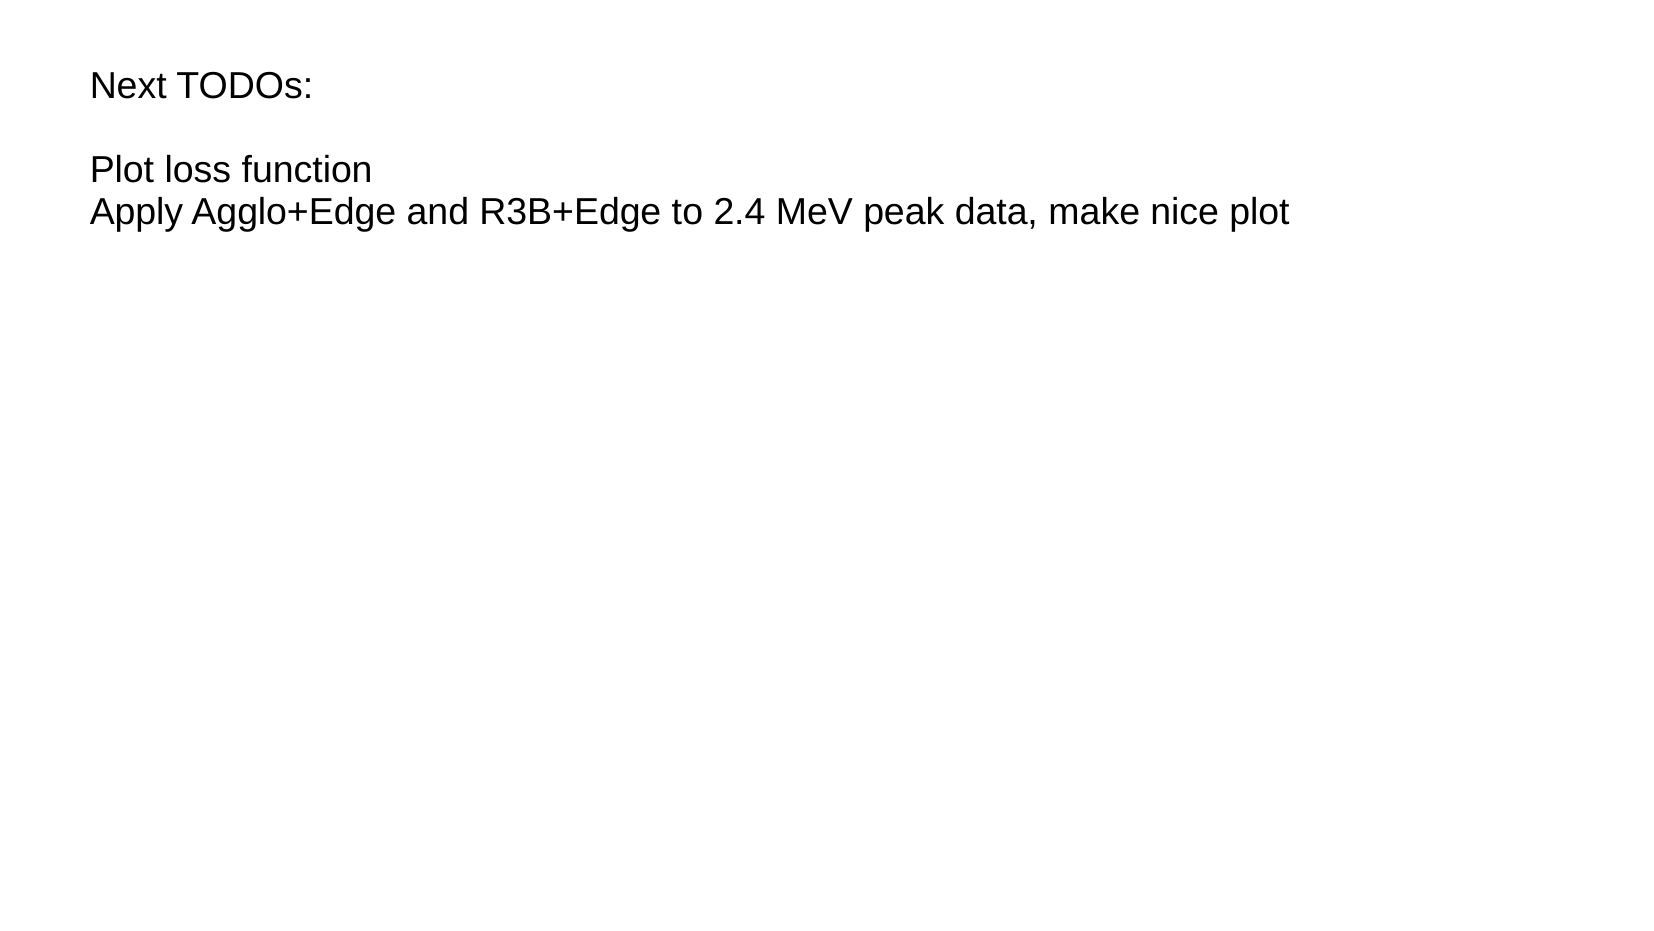

Next TODOs:
Plot loss function
Apply Agglo+Edge and R3B+Edge to 2.4 MeV peak data, make nice plot